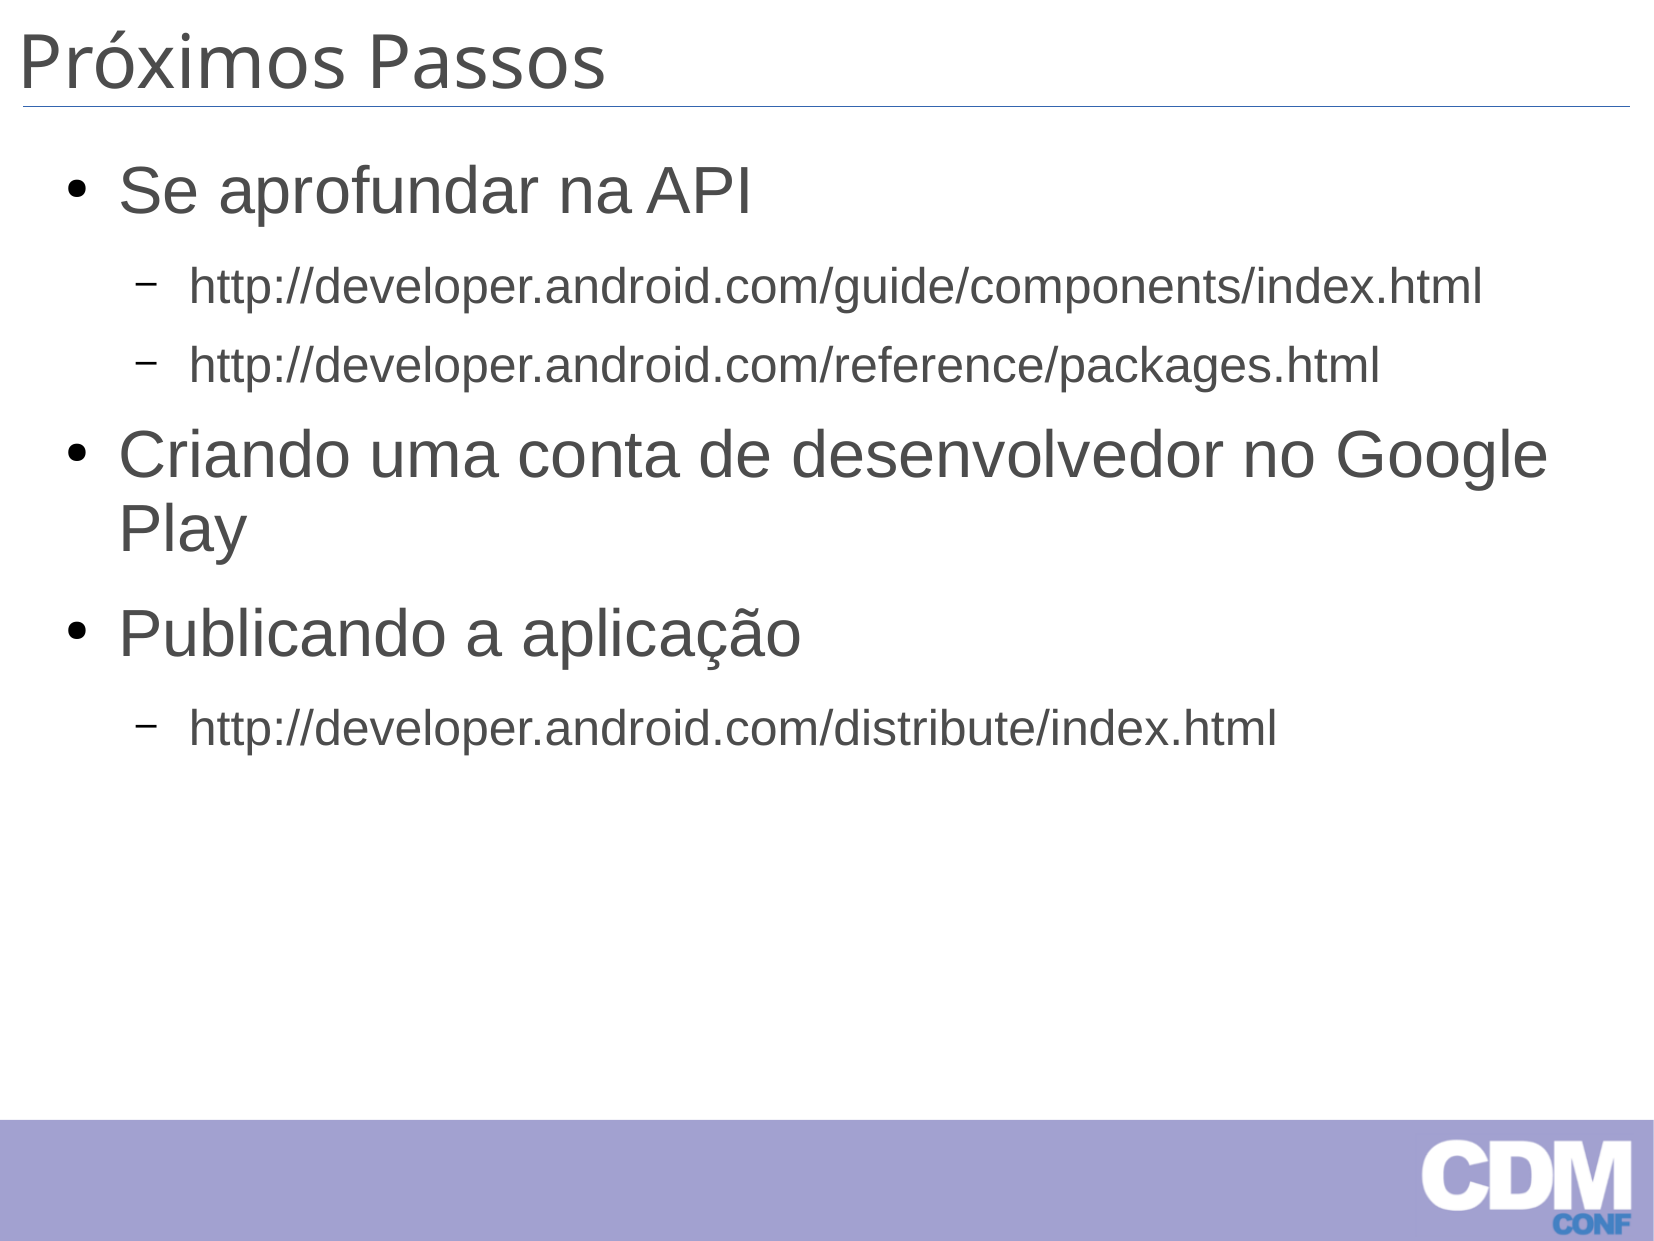

# Próximos Passos
Se aprofundar na API
http://developer.android.com/guide/components/index.html
http://developer.android.com/reference/packages.html
Criando uma conta de desenvolvedor no Google Play
Publicando a aplicação
http://developer.android.com/distribute/index.html